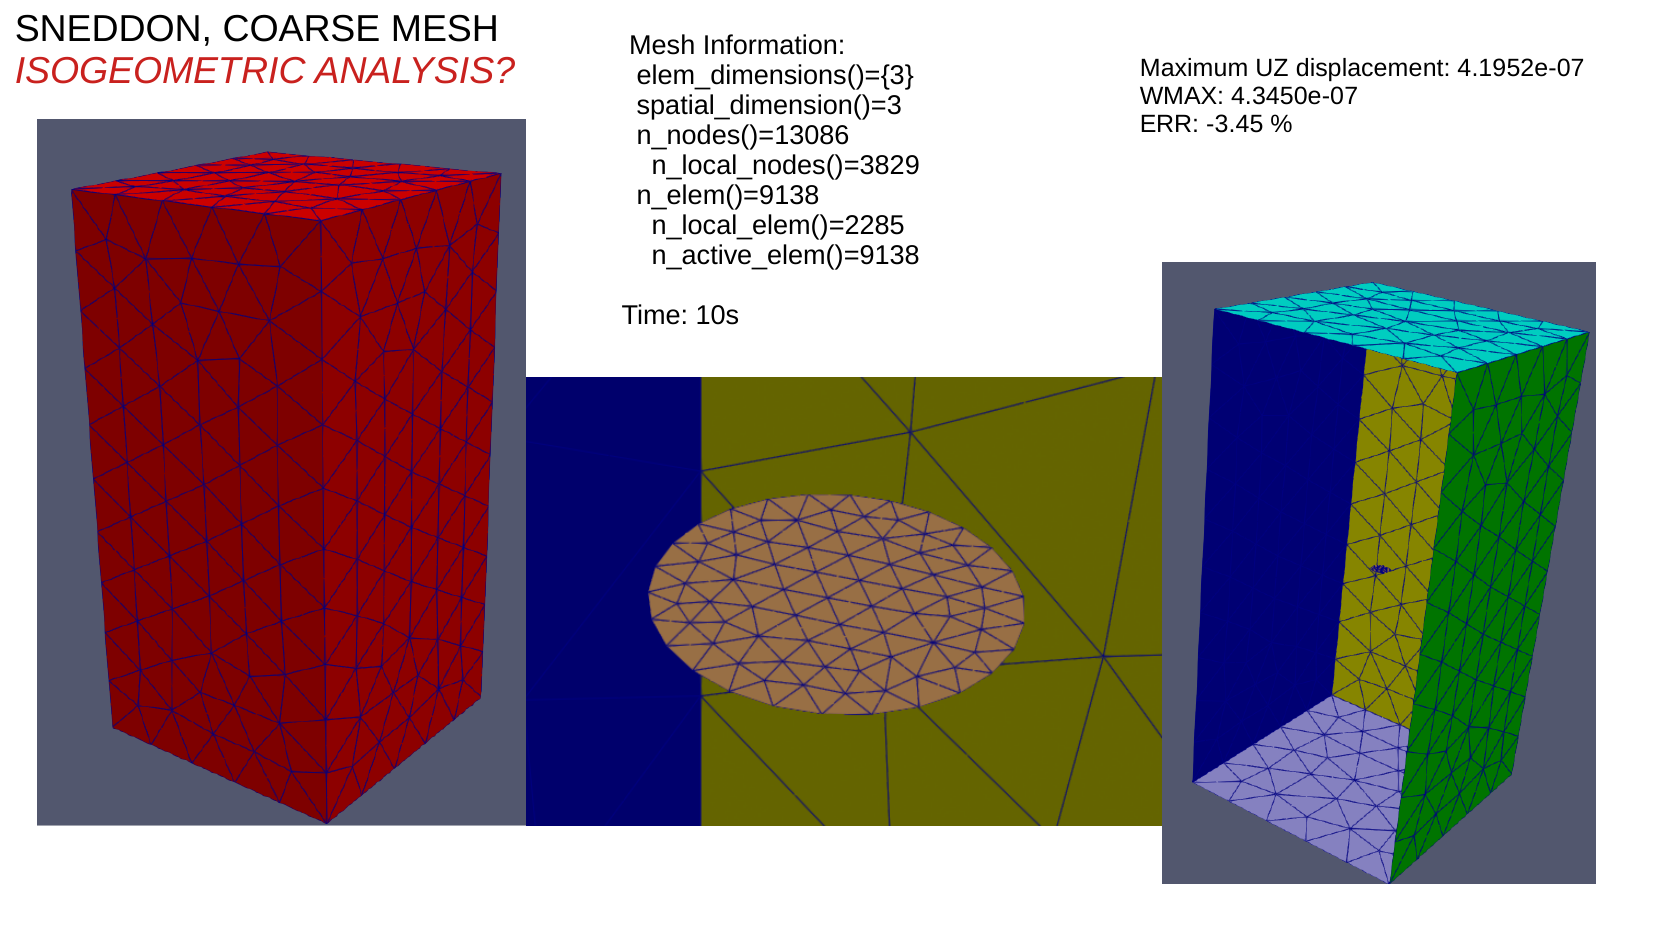

SNEDDON, COARSE MESH
ISOGEOMETRIC ANALYSIS?
 Mesh Information:
 elem_dimensions()={3}
 spatial_dimension()=3
 n_nodes()=13086
 n_local_nodes()=3829
 n_elem()=9138
 n_local_elem()=2285
 n_active_elem()=9138
Time: 10s
Maximum UZ displacement: 4.1952e-07
WMAX: 4.3450e-07
ERR: -3.45 %